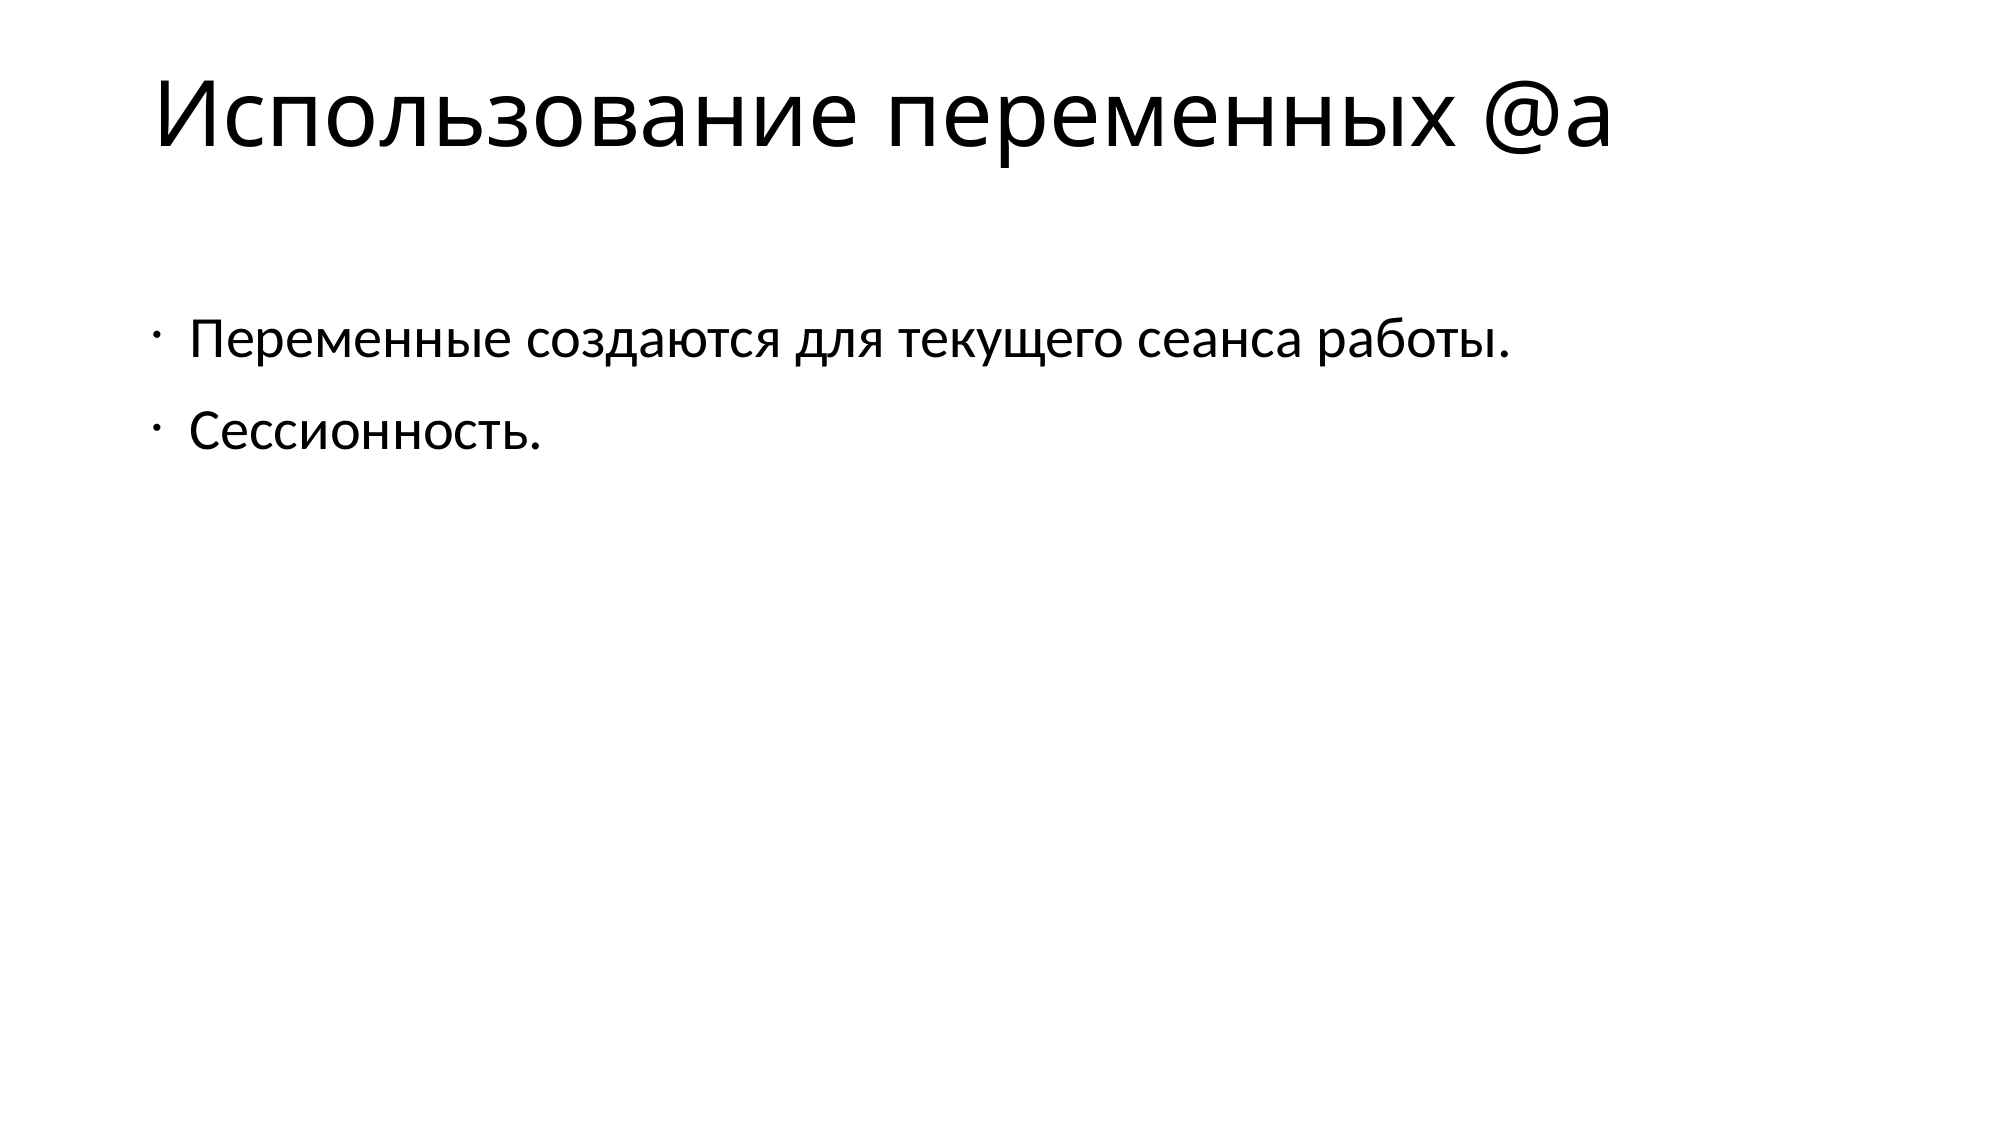

# Использование переменных @a
Переменные создаются для текущего сеанса работы.
Сессионность.